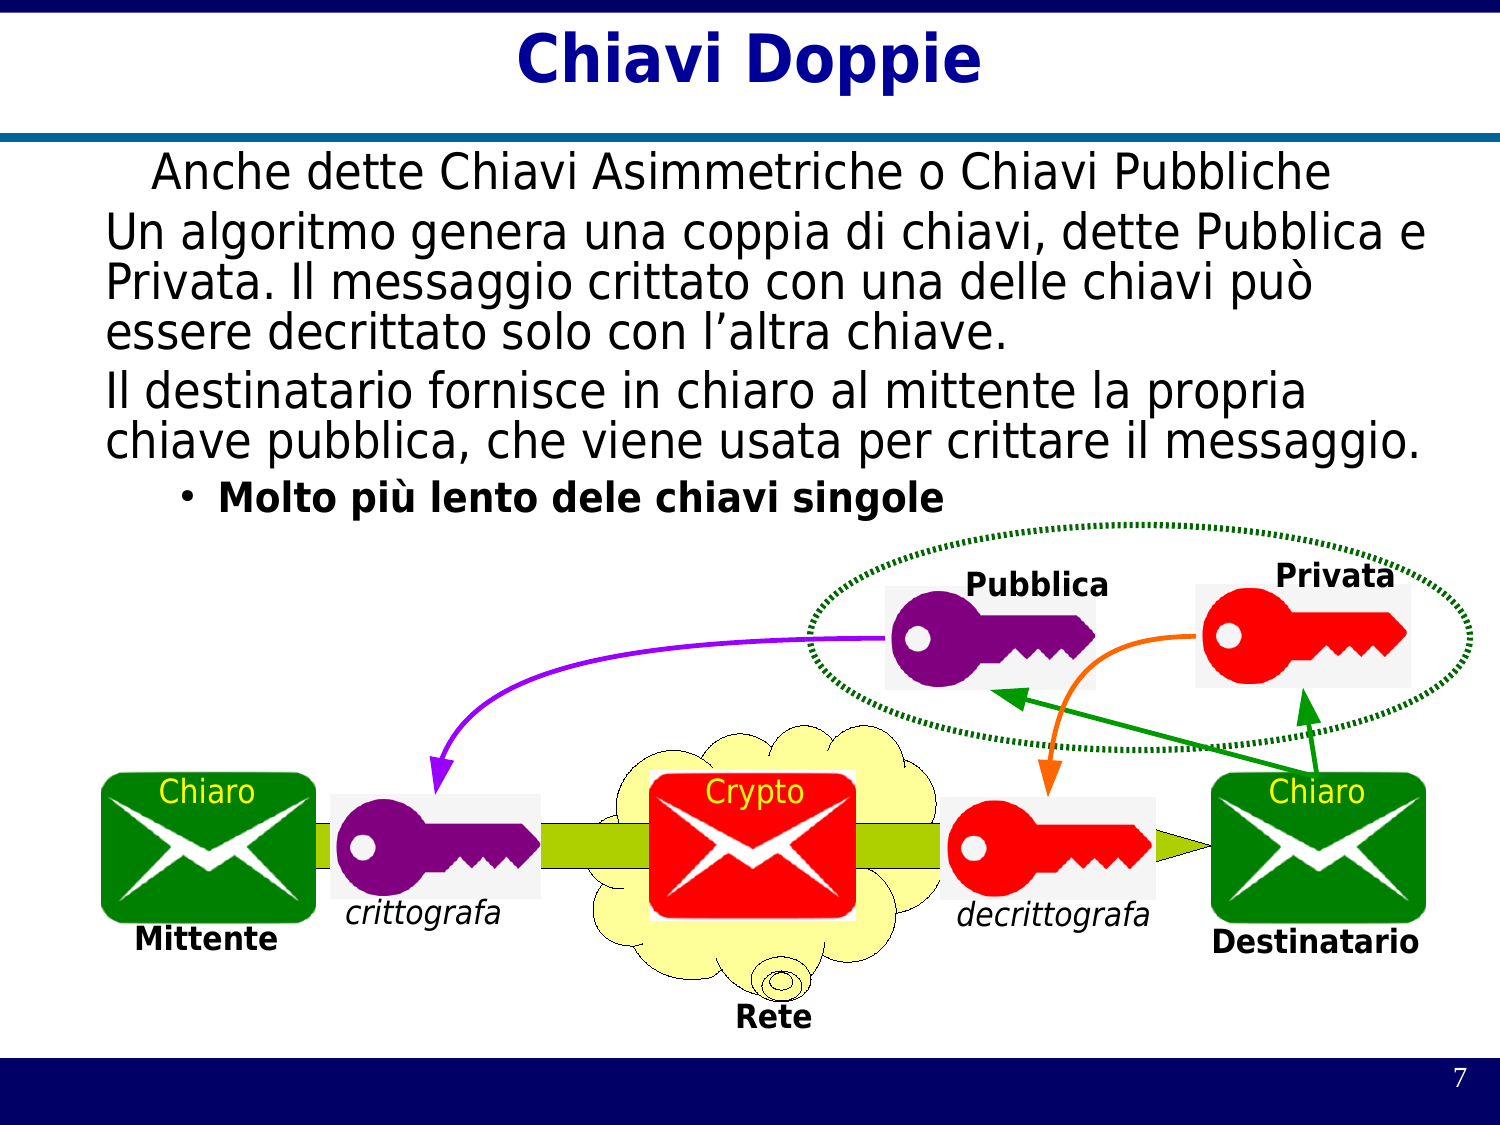

# Chiavi Doppie
Anche dette Chiavi Asimmetriche o Chiavi Pubbliche
Un algoritmo genera una coppia di chiavi, dette Pubblica e Privata. Il messaggio crittato con una delle chiavi può essere decrittato solo con l’altra chiave.
Il destinatario fornisce in chiaro al mittente la propria chiave pubblica, che viene usata per crittare il messaggio.
Molto più lento dele chiavi singole
Privata
Pubblica
Chiaro
Crypto
Chiaro
crittografa
decrittografa
Mittente
Destinatario
Rete